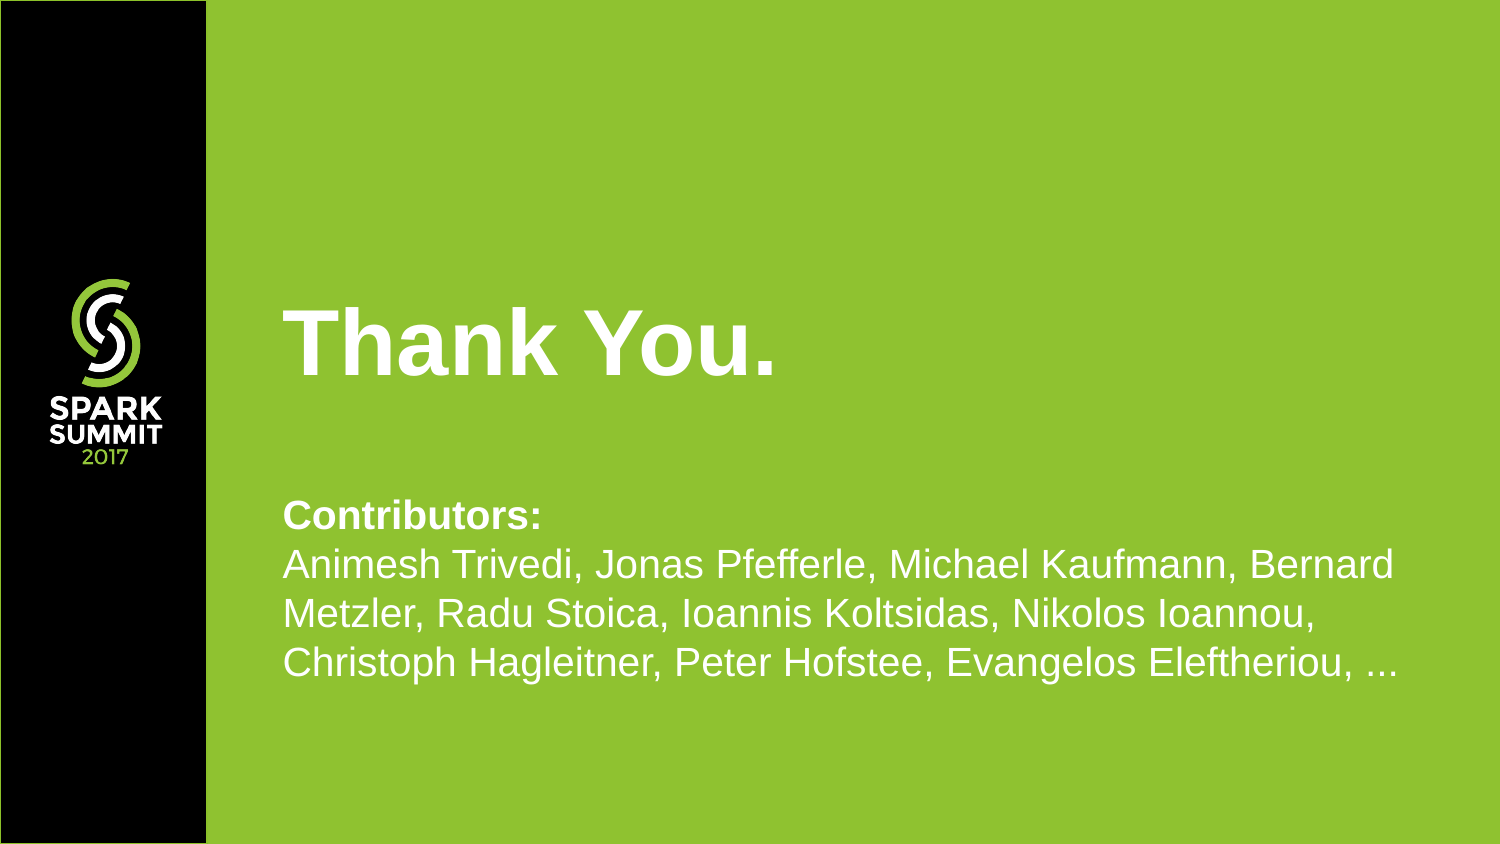

# Thank You.
Contributors:
Animesh Trivedi, Jonas Pfefferle, Michael Kaufmann, Bernard Metzler, Radu Stoica, Ioannis Koltsidas, Nikolos Ioannou, Christoph Hagleitner, Peter Hofstee, Evangelos Eleftheriou, ...